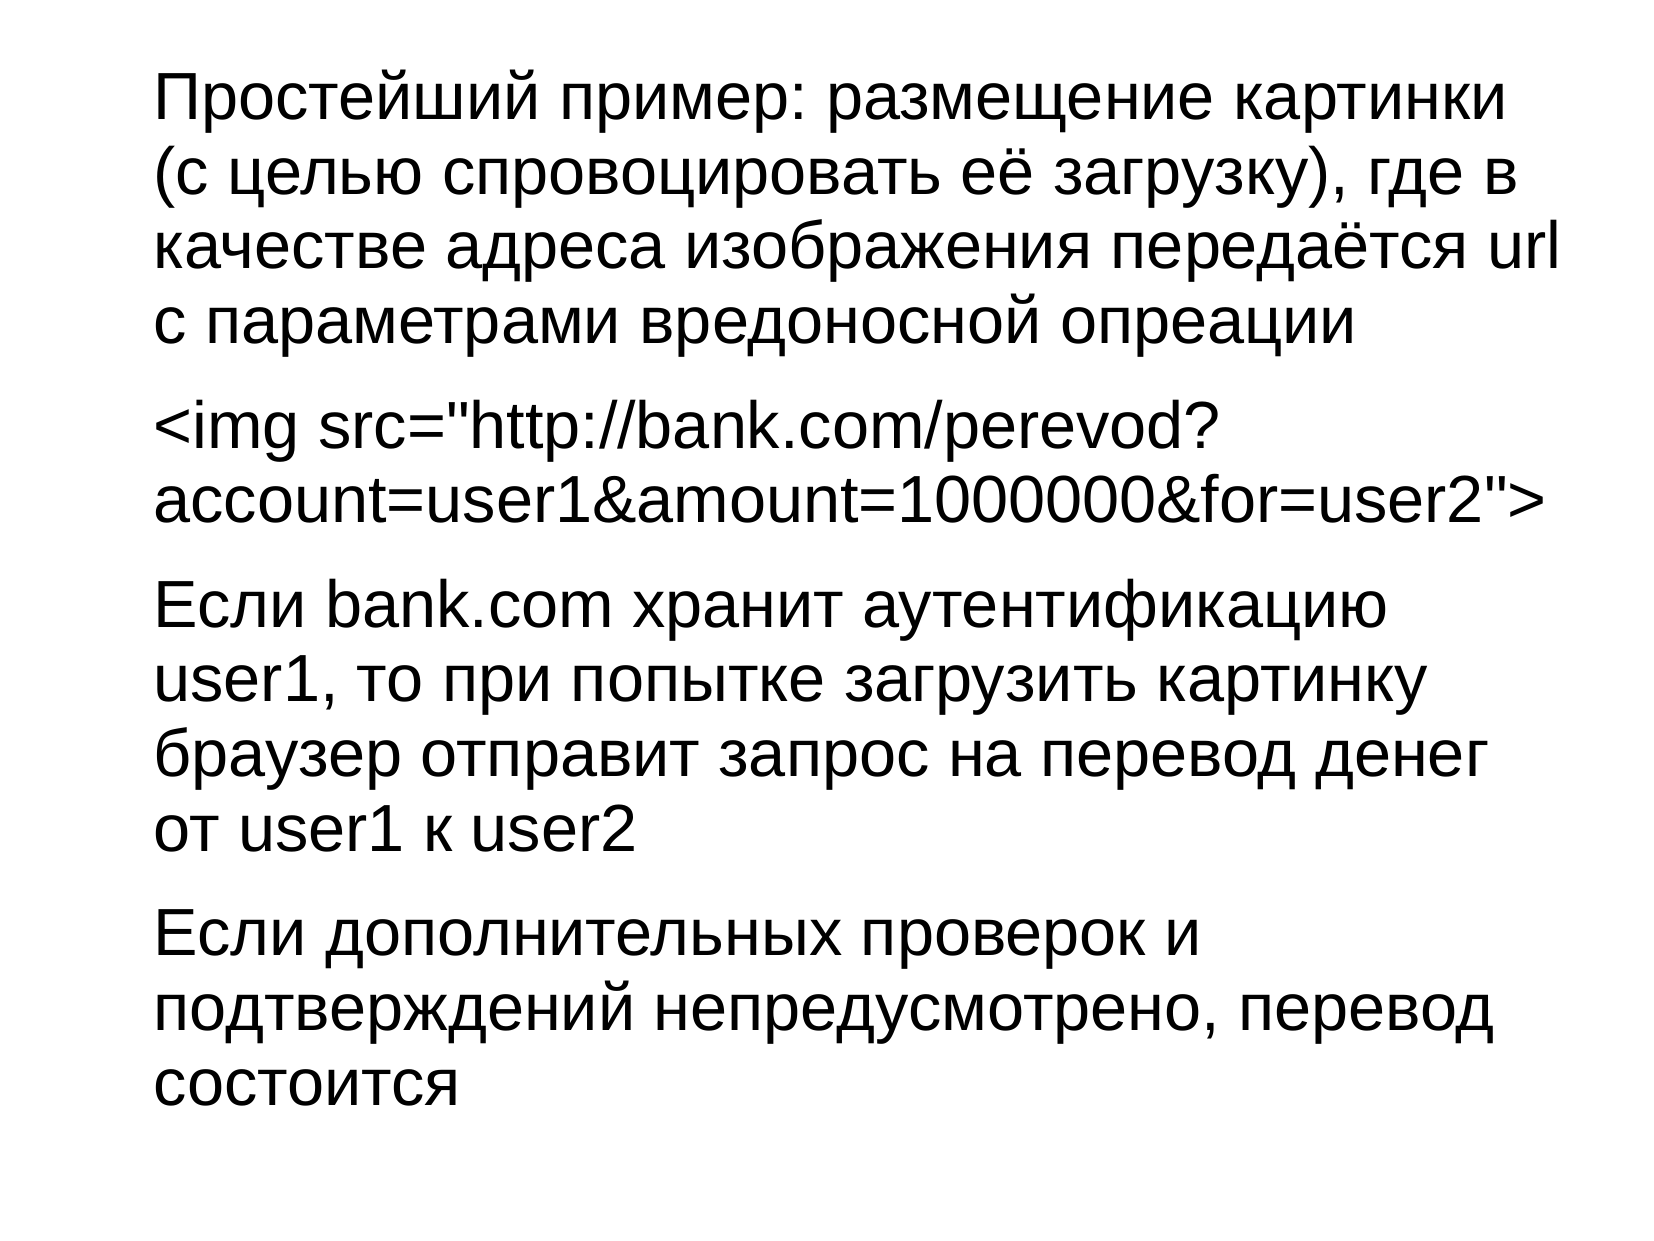

# Простейший пример: размещение картинки (с целью спровоцировать её загрузку), где в качестве адреса изображения передаётся url c параметрами вредоносной опреации
<img src="http://bank.com/perevod?account=user1&amount=1000000&for=user2">
Если bank.com хранит аутентификацию user1, то при попытке загрузить картинку браузер отправит запрос на перевод денег от user1 к user2
Если дополнительных проверок и подтверждений непредусмотрено, перевод состоится